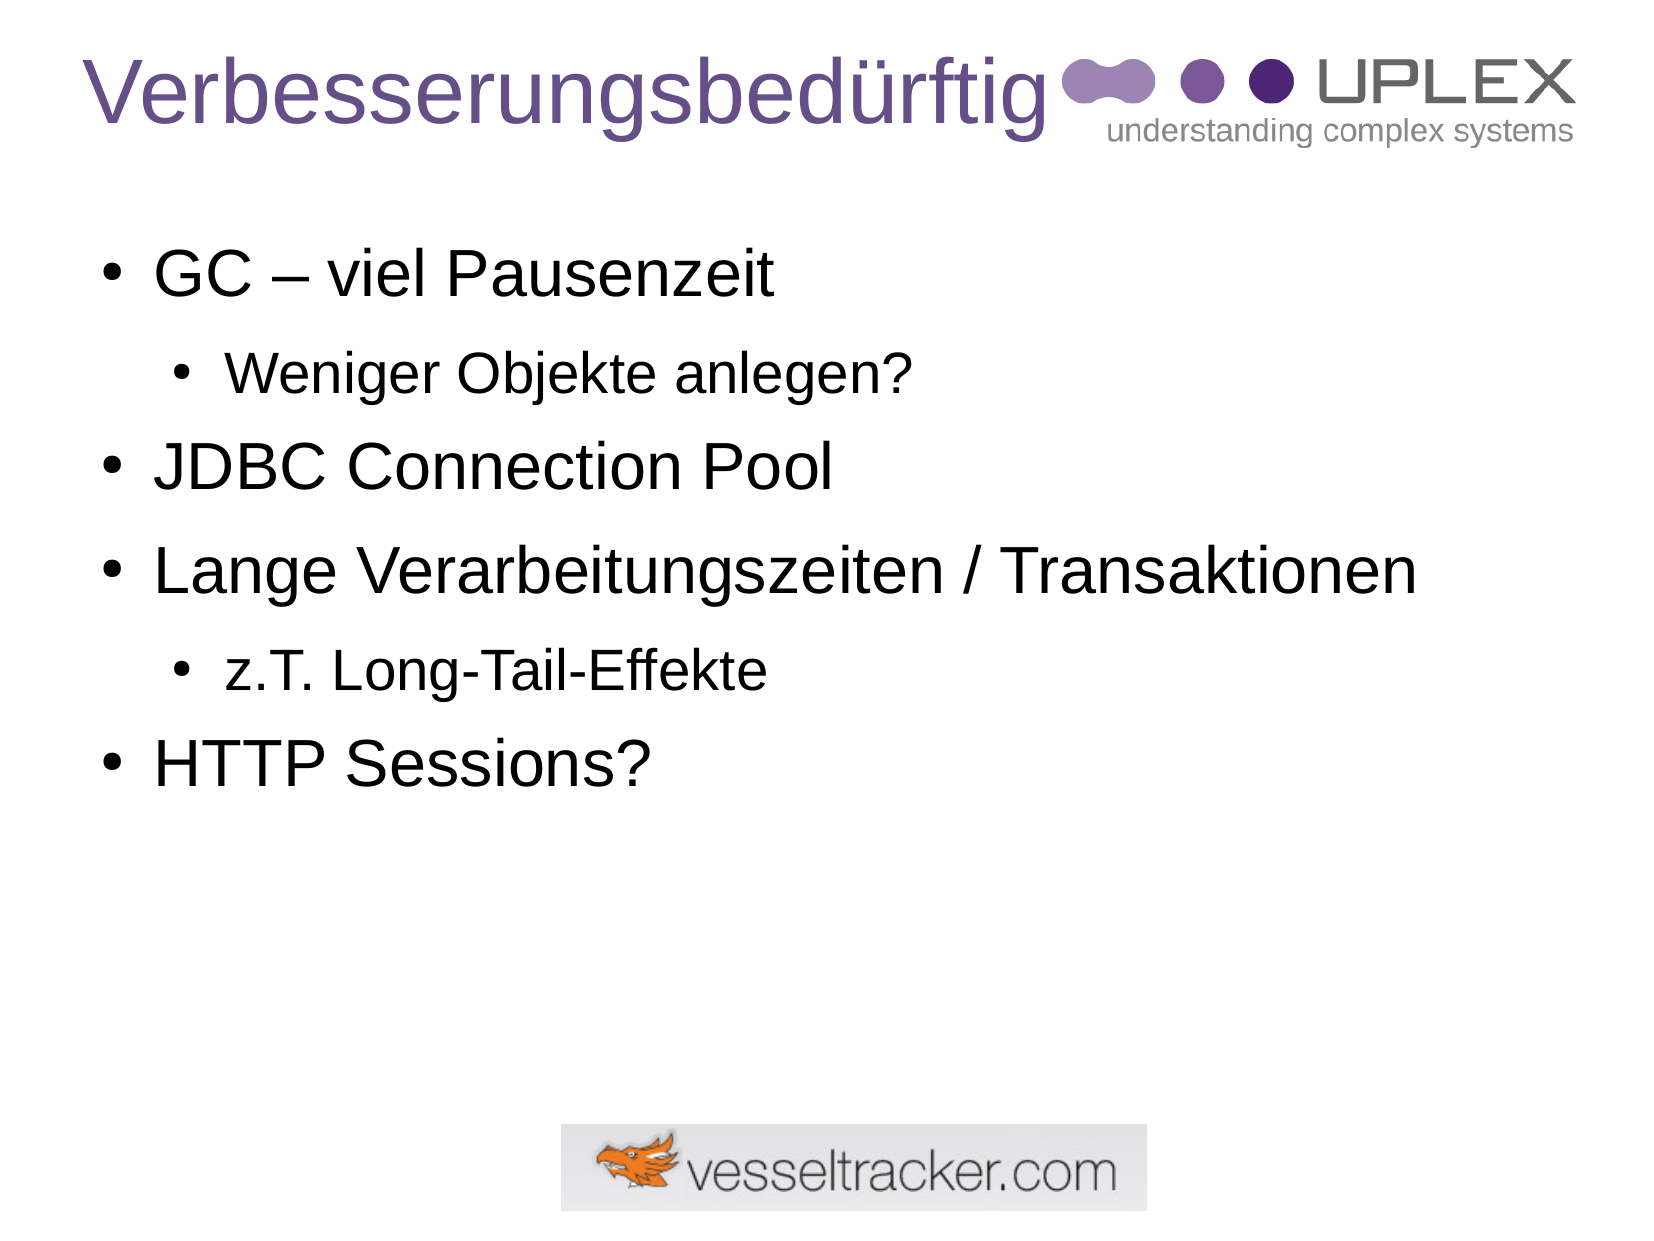

# Verbesserungsbedürftig
GC – viel Pausenzeit
Weniger Objekte anlegen?
JDBC Connection Pool
Lange Verarbeitungszeiten / Transaktionen
z.T. Long-Tail-Effekte
HTTP Sessions?